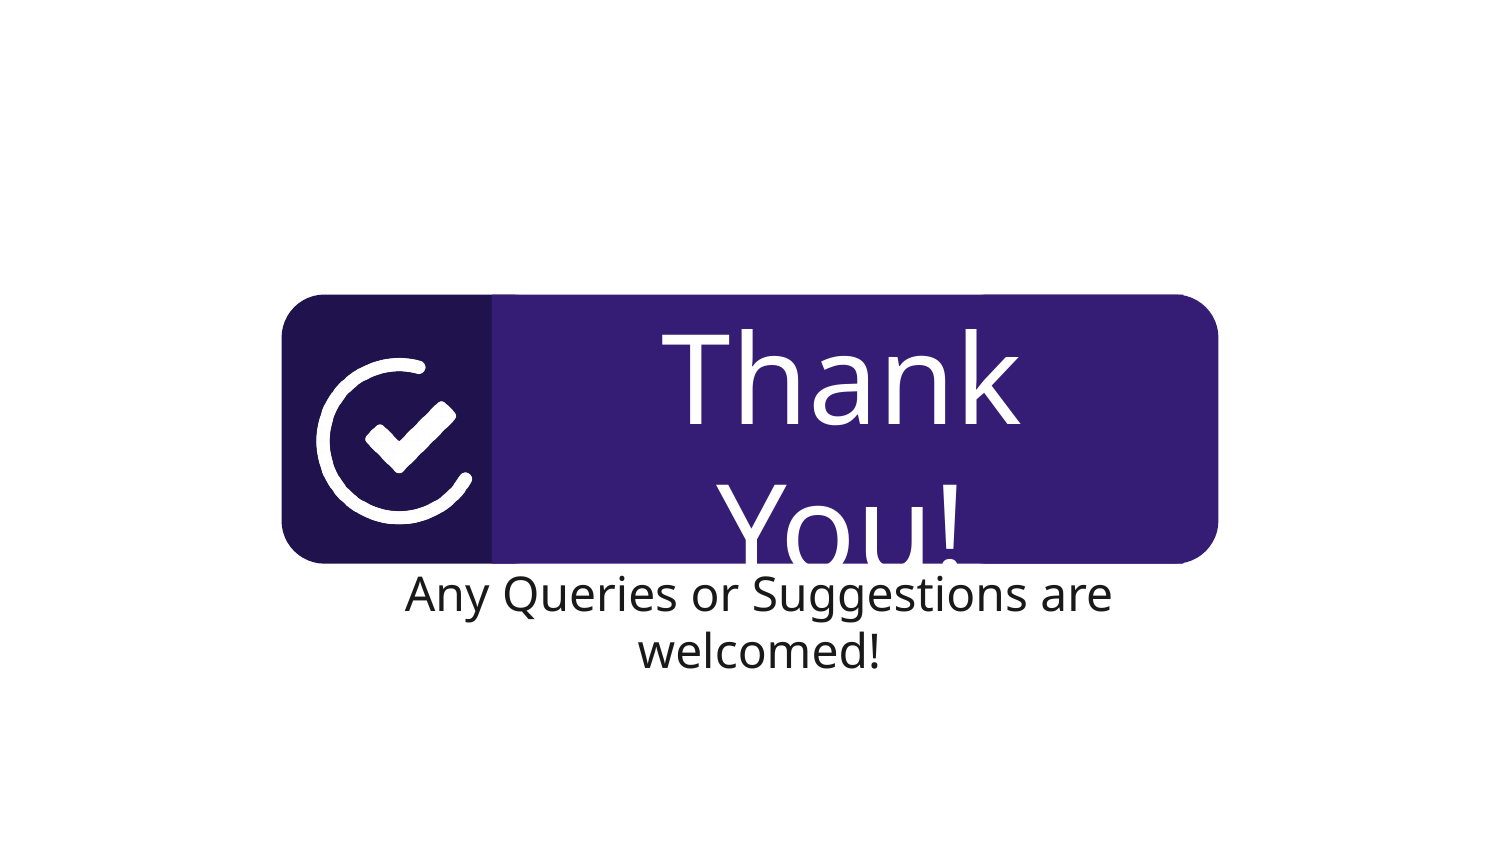

Thank You!
Any Queries or Suggestions are welcomed!